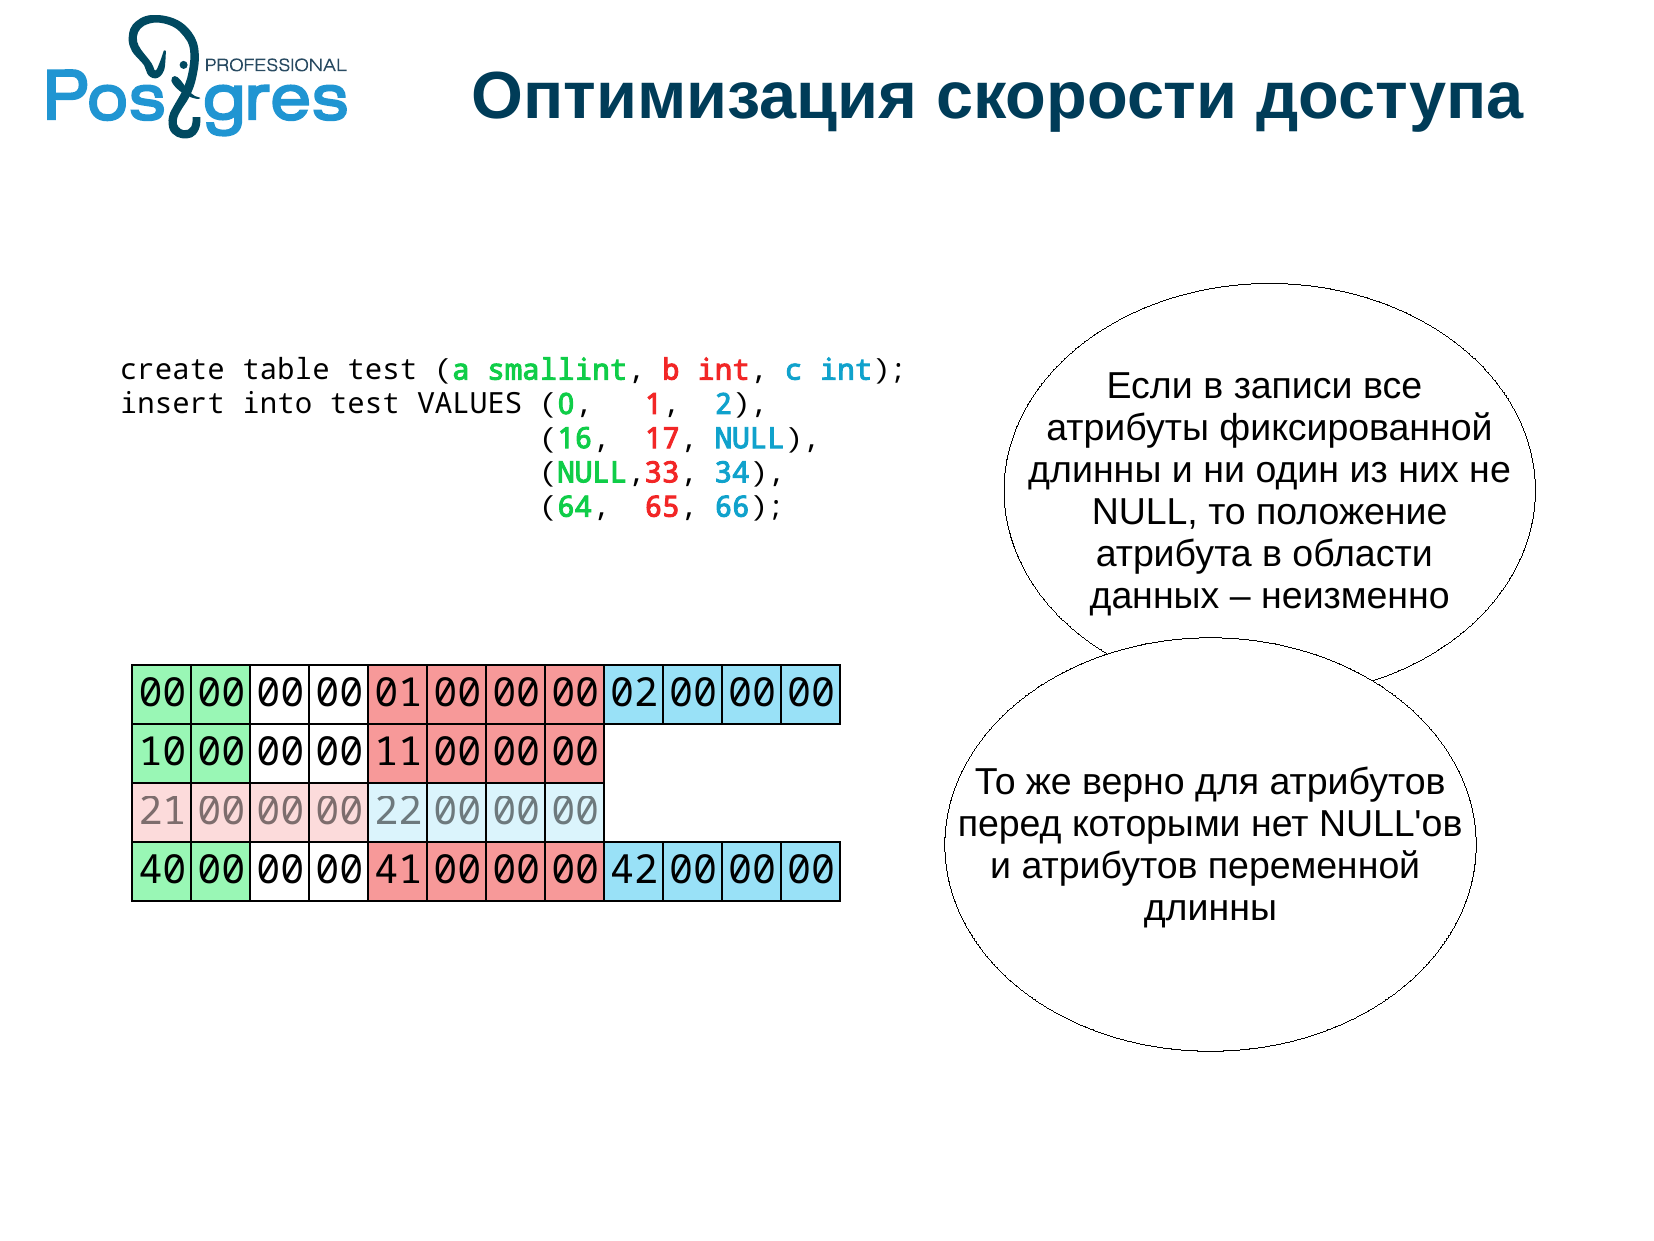

# Оптимизация скорости доступа
Если в записи все
атрибуты фиксированной
длинны и ни один из них не
NULL, то положение
атрибута в области
данных – неизменно
create table test (a smallint, b int, c int);
insert into test VALUES (0, 1, 2),
 (16, 17, NULL),
 (NULL,33, 34),
 (64, 65, 66);
То же верно для атрибутов
перед которыми нет NULL'ов
и атрибутов переменной
длинны